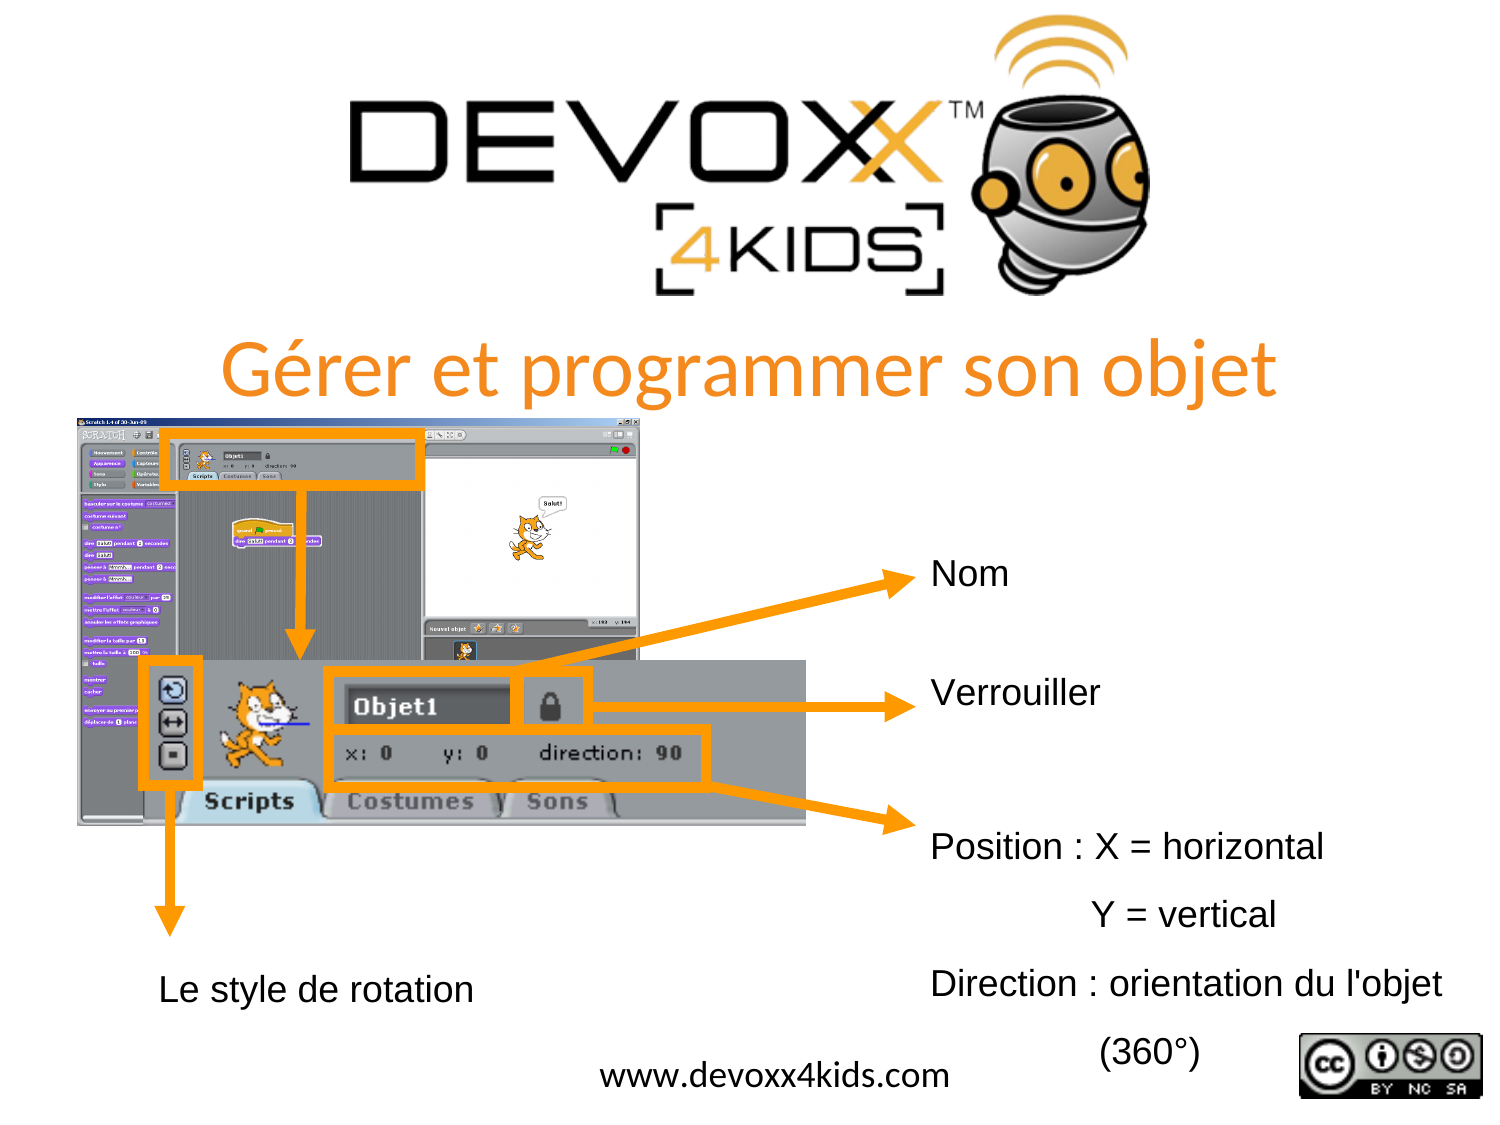

# Gérer et programmer son objet
Nom
Verrouiller
Position : X = horizontal
	 Y = vertical
Direction : orientation du l'objet
(360°)
Le style de rotation